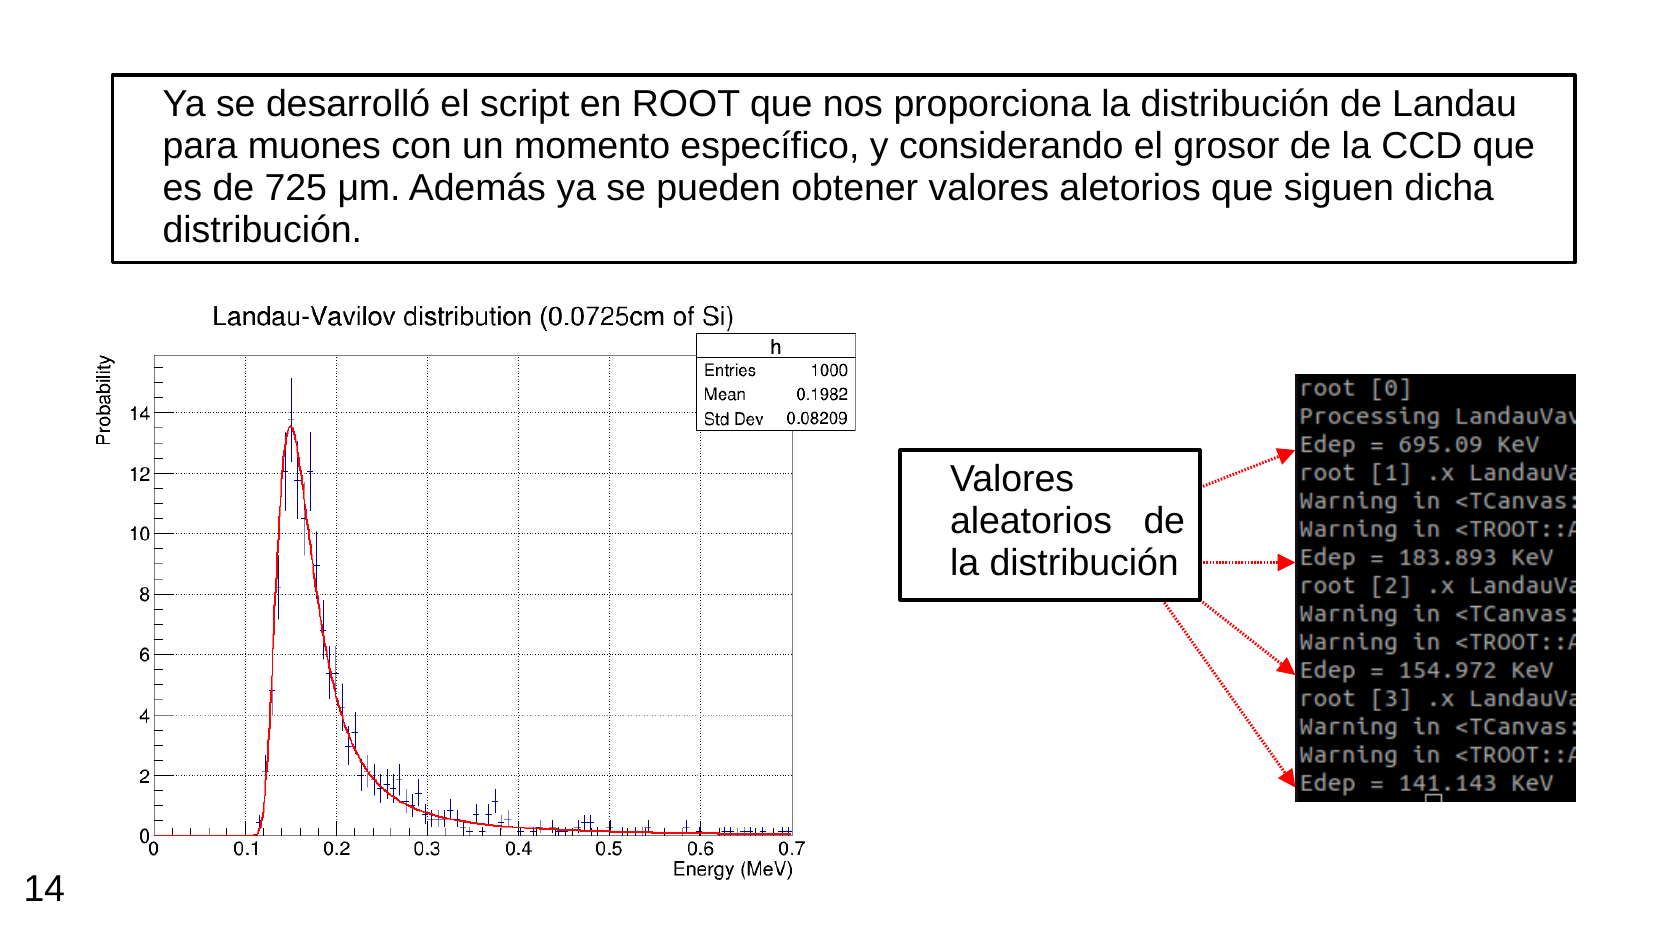

Ya se desarrolló el script en ROOT que nos proporciona la distribución de Landau para muones con un momento específico, y considerando el grosor de la CCD que es de 725 μm. Además ya se pueden obtener valores aletorios que siguen dicha distribución.
Valores aleatorios de la distribución